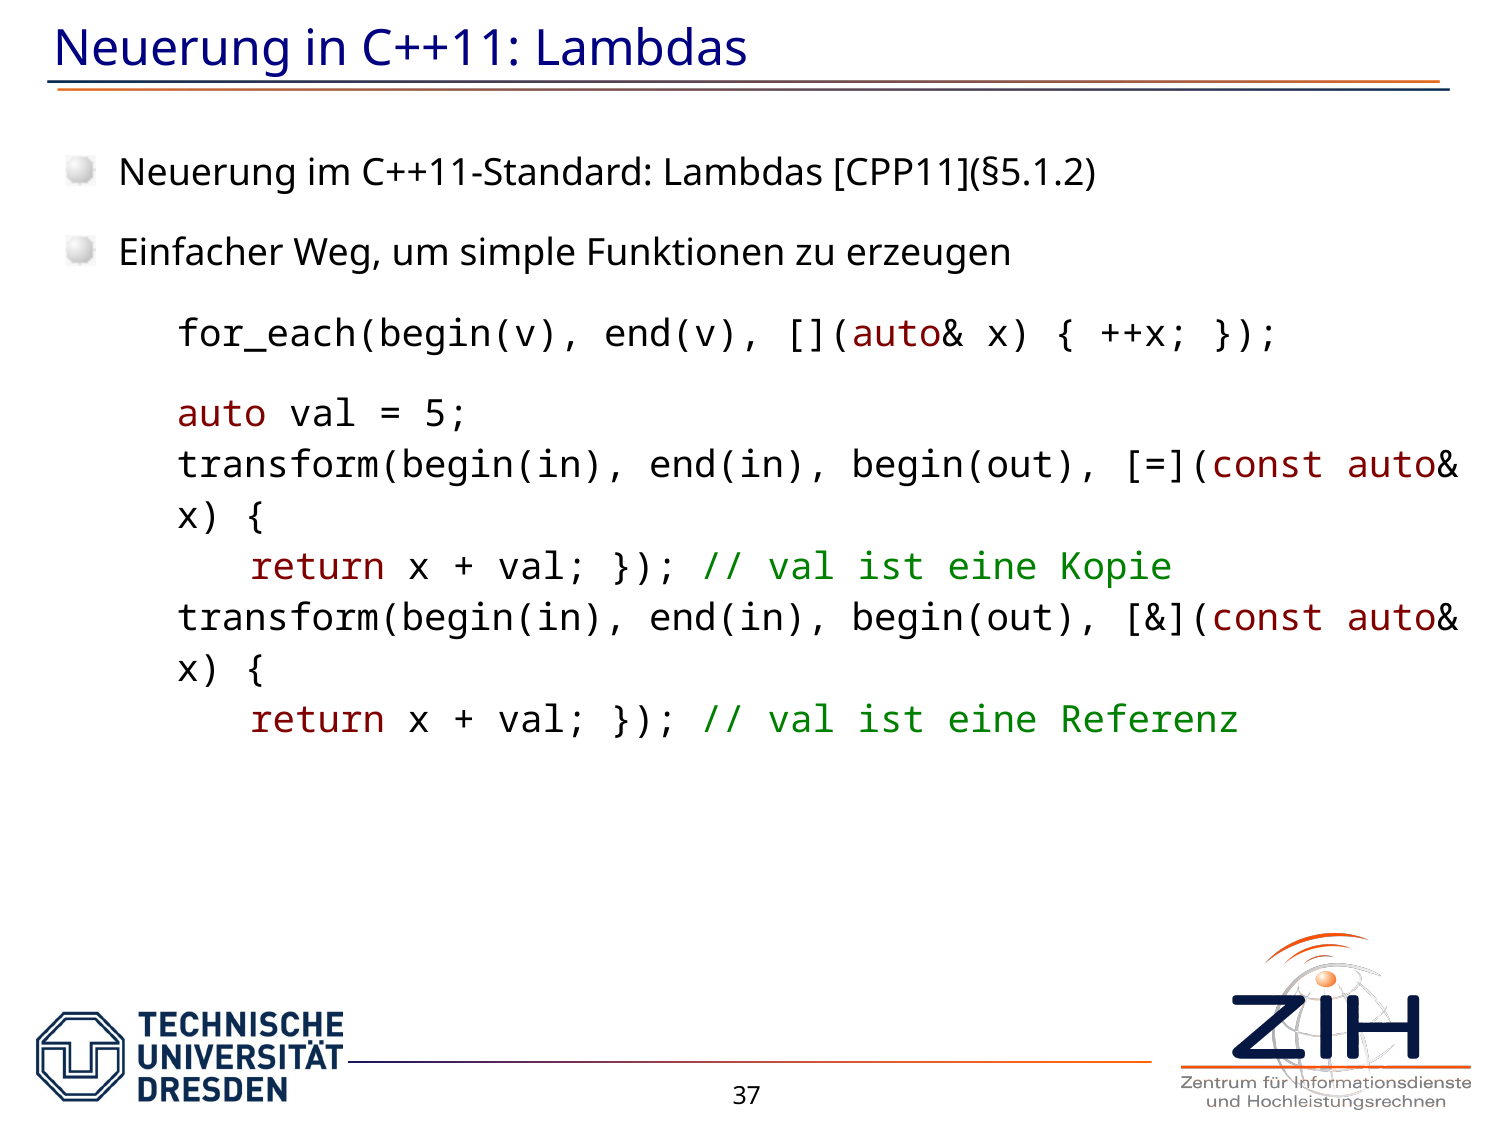

# Neuerung in C++11: Lambdas
Neuerung im C++11-Standard: Lambdas [CPP11](§5.1.2)
Einfacher Weg, um simple Funktionen zu erzeugen
for_each(begin(v), end(v), [](auto& x) { ++x; });
auto val = 5;
transform(begin(in), end(in), begin(out), [=](const auto& x) {
return x + val; }); // val ist eine Kopie
transform(begin(in), end(in), begin(out), [&](const auto& x) {
return x + val; }); // val ist eine Referenz
37